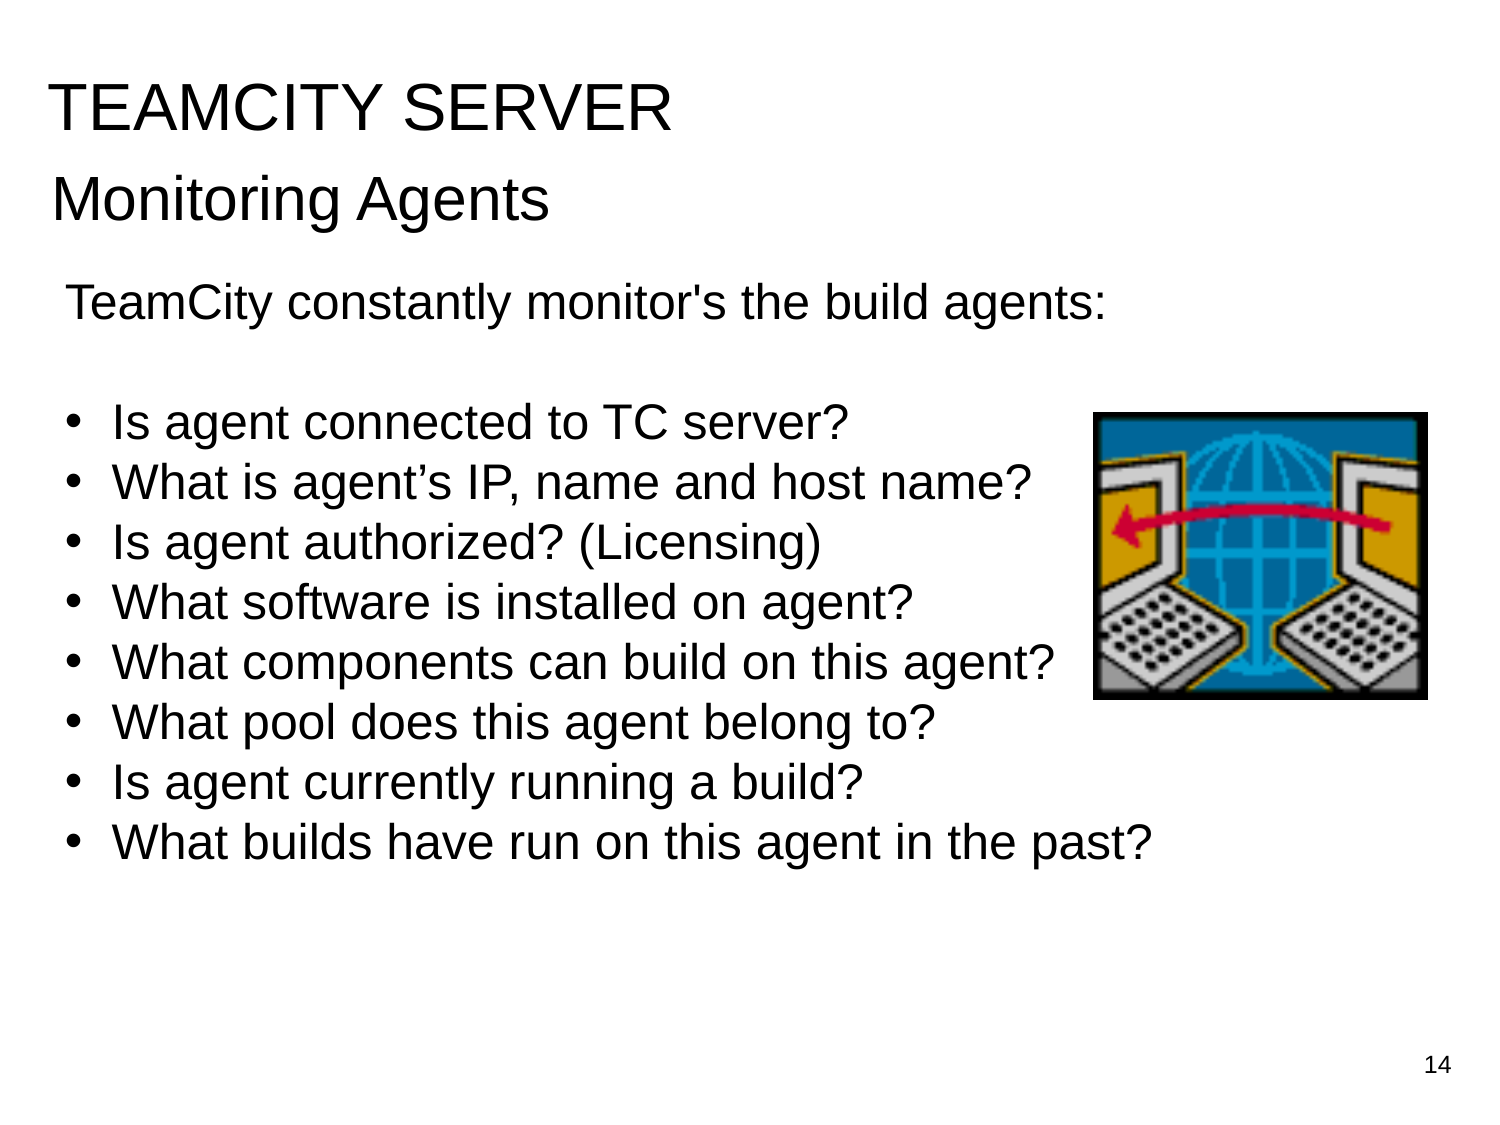

# Teamcity server
Monitoring Agents
TeamCity constantly monitor's the build agents:
Is agent connected to TC server?
What is agent’s IP, name and host name?
Is agent authorized? (Licensing)
What software is installed on agent?
What components can build on this agent?
What pool does this agent belong to?
Is agent currently running a build?
What builds have run on this agent in the past?